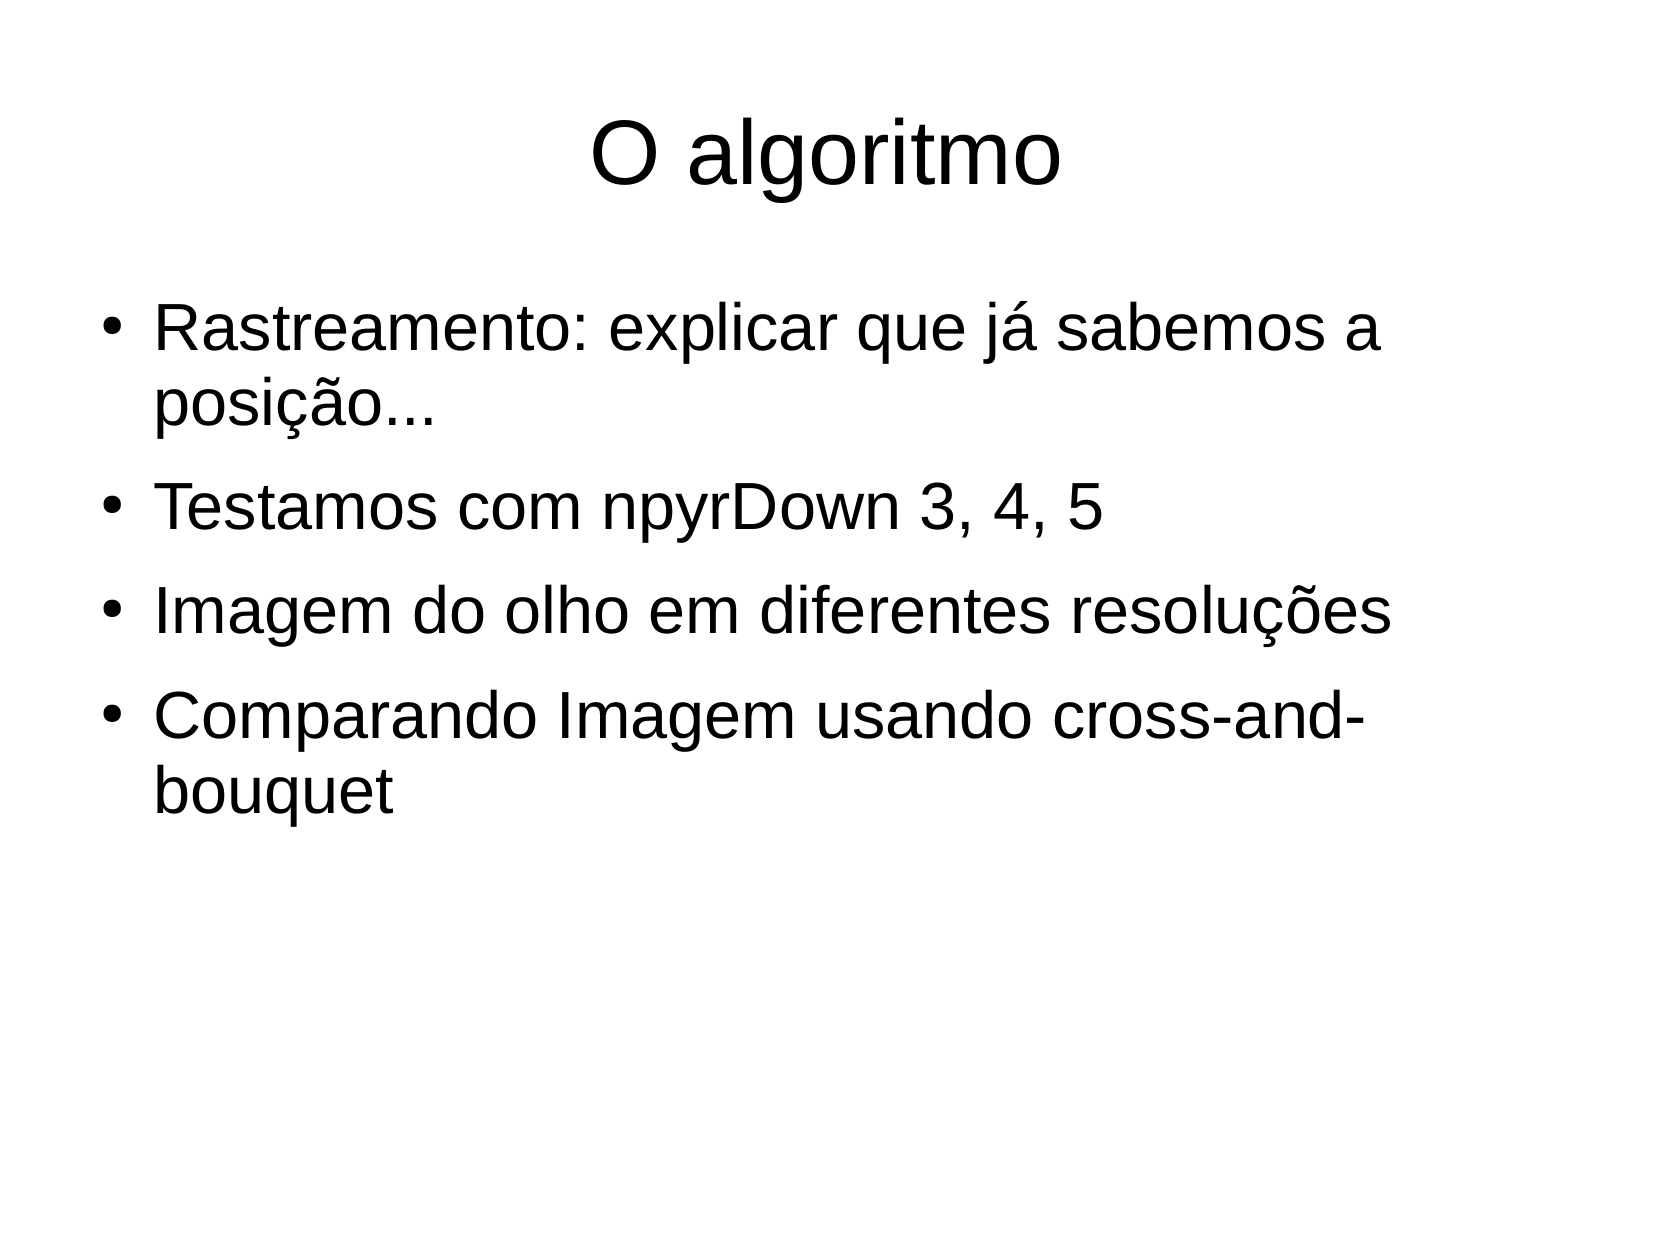

# O algoritmo
Rastreamento: explicar que já sabemos a posição...
Testamos com npyrDown 3, 4, 5
Imagem do olho em diferentes resoluções
Comparando Imagem usando cross-and-bouquet